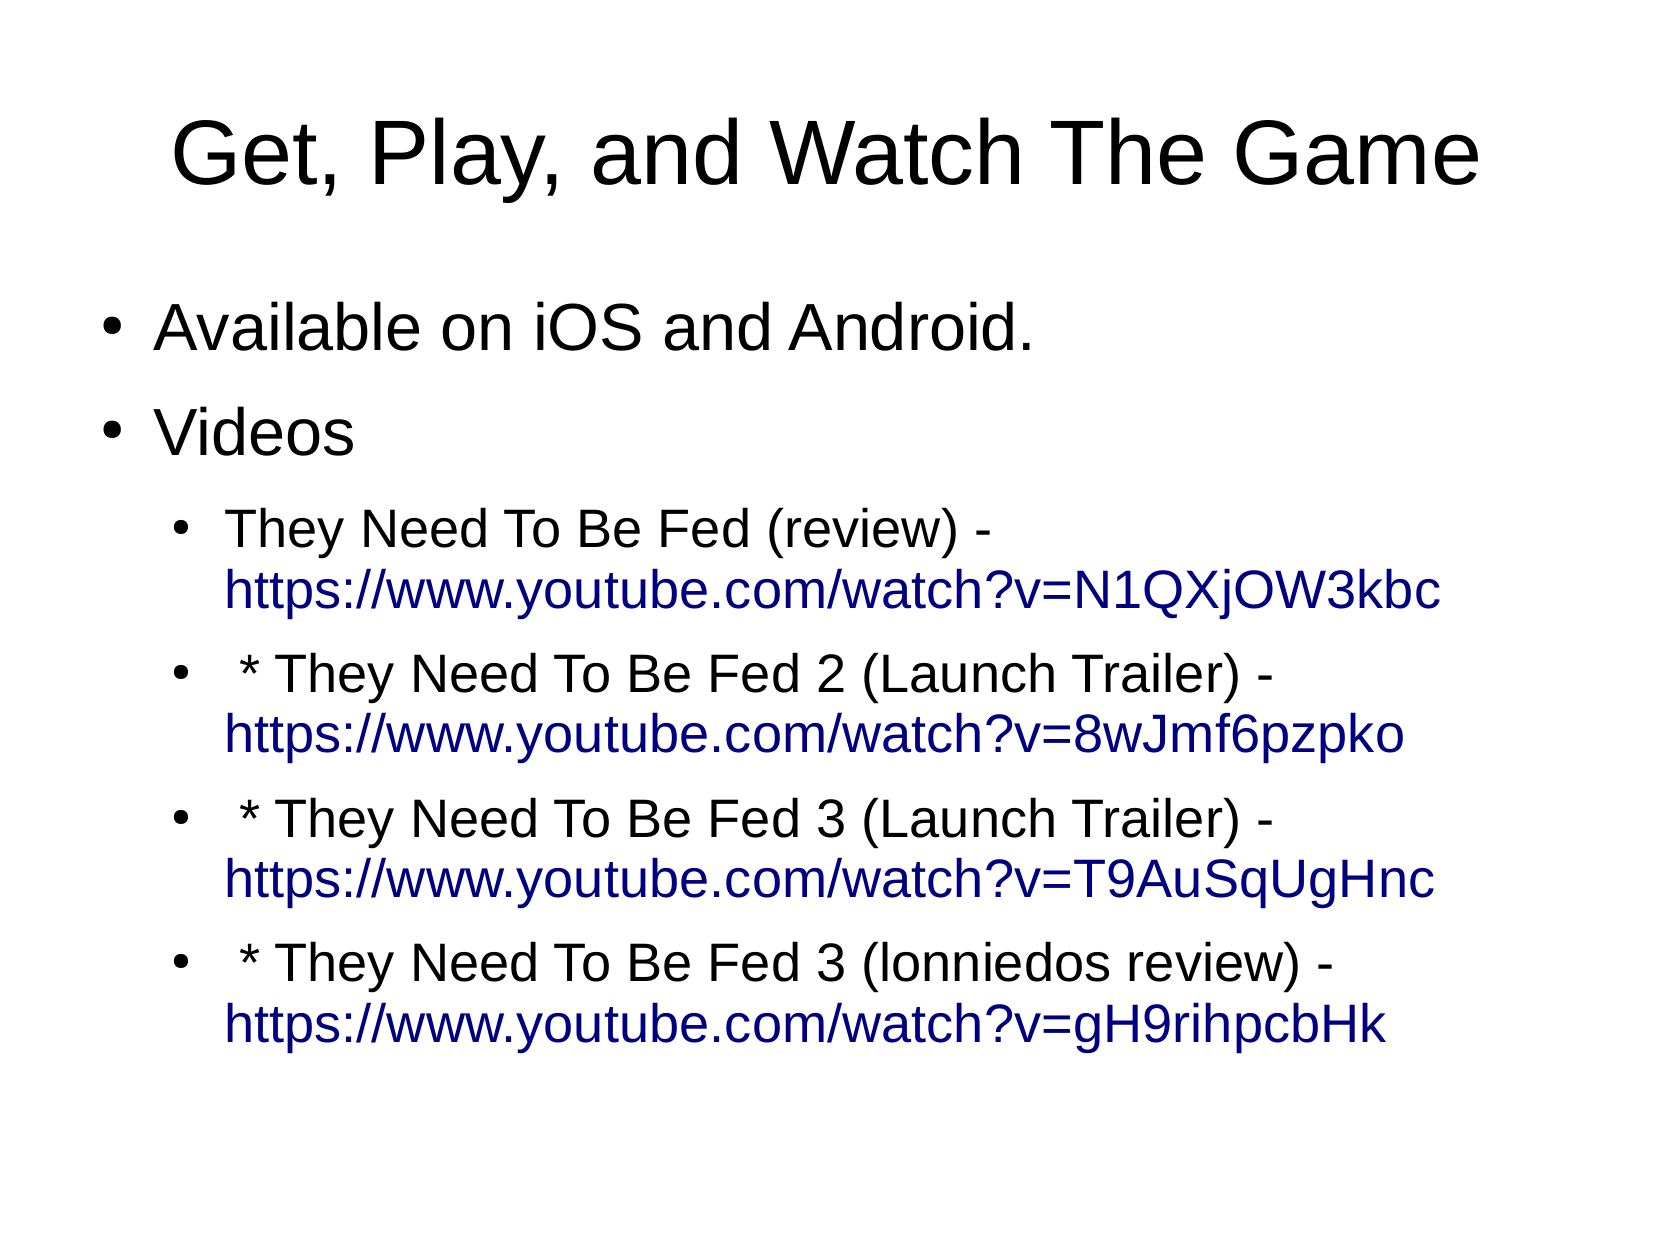

# Get, Play, and Watch The Game
Available on iOS and Android.
Videos
They Need To Be Fed (review) - https://www.youtube.com/watch?v=N1QXjOW3kbc
 * They Need To Be Fed 2 (Launch Trailer) - https://www.youtube.com/watch?v=8wJmf6pzpko
 * They Need To Be Fed 3 (Launch Trailer) - https://www.youtube.com/watch?v=T9AuSqUgHnc
 * They Need To Be Fed 3 (lonniedos review) - https://www.youtube.com/watch?v=gH9rihpcbHk